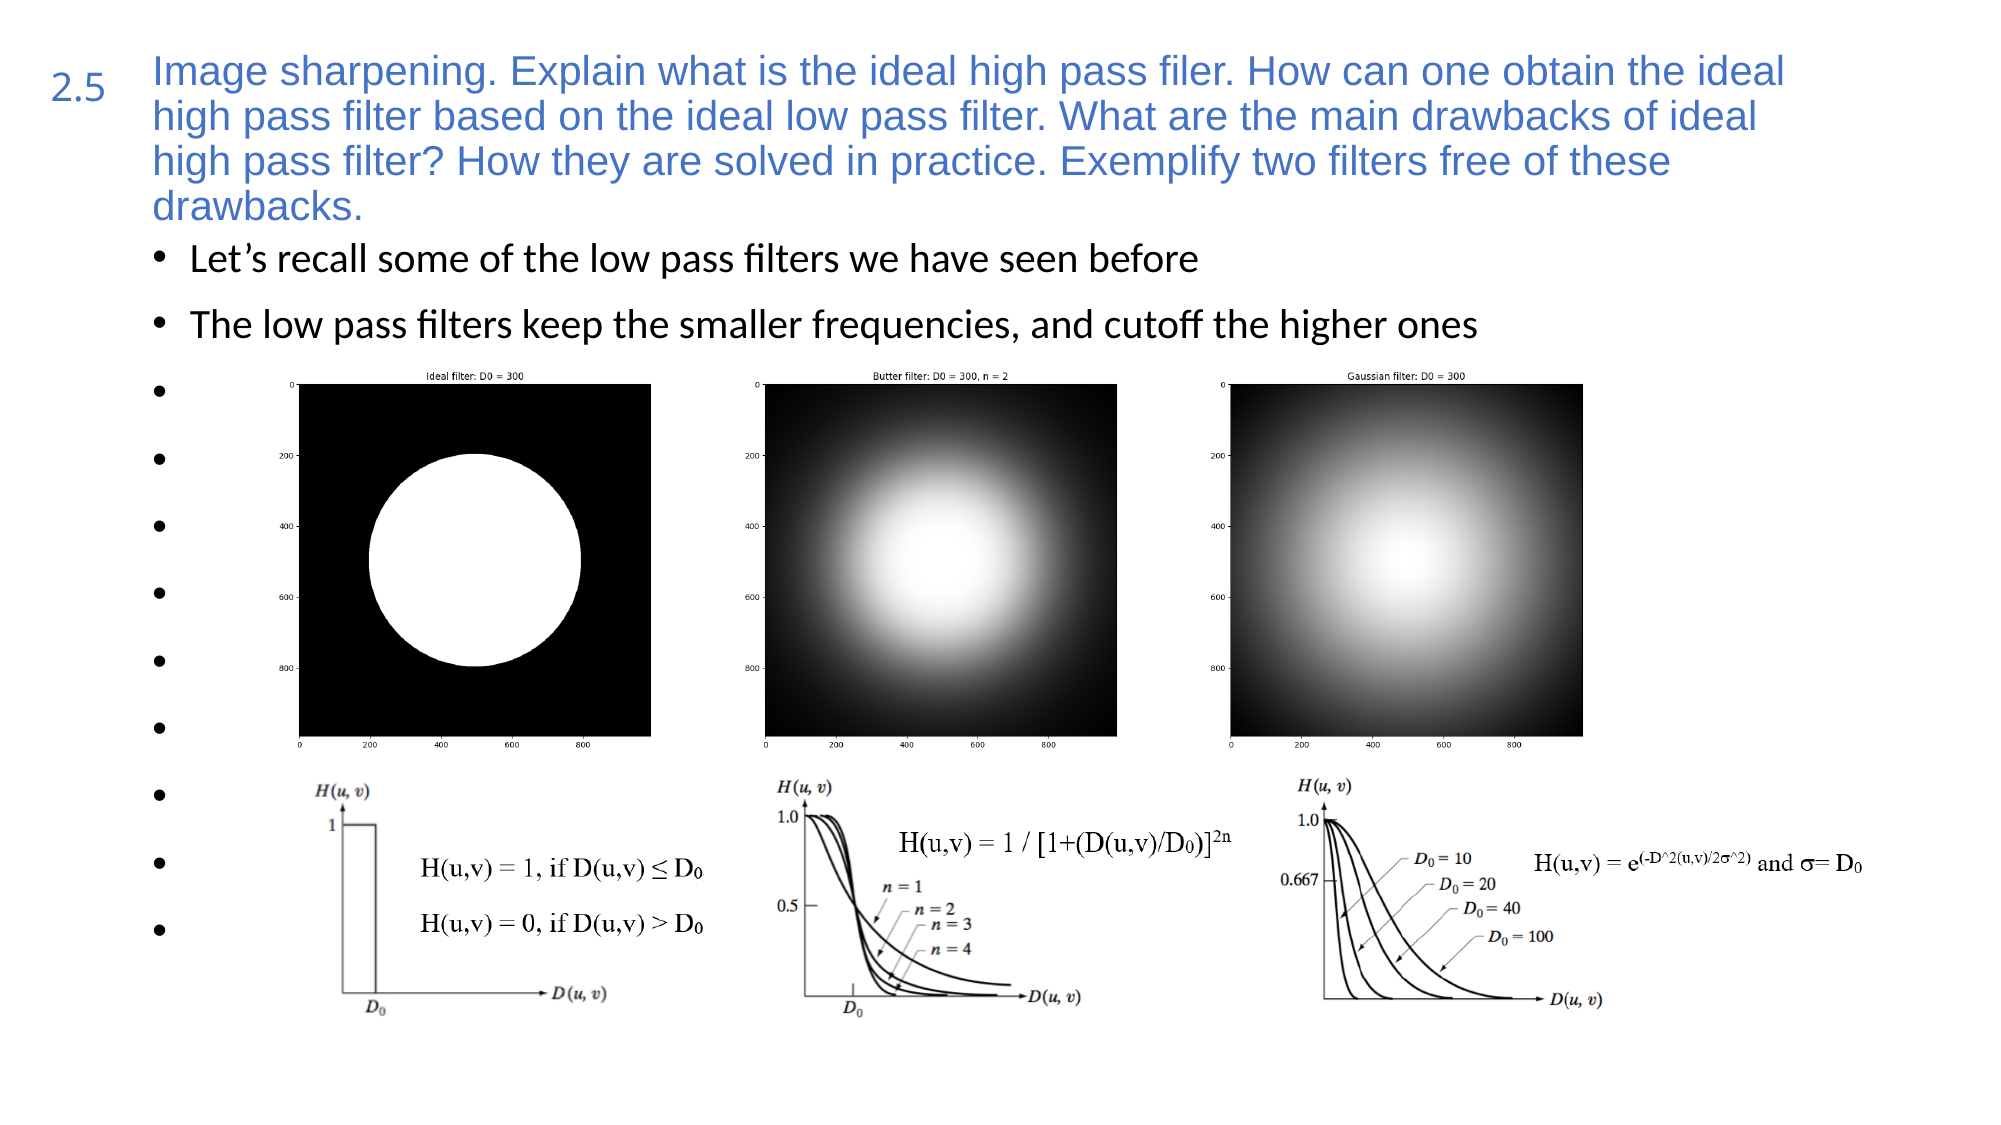

# Image sharpening. Explain what is the ideal high pass filer. How can one obtain the ideal high pass filter based on the ideal low pass filter. What are the main drawbacks of ideal high pass filter? How they are solved in practice. Exemplify two filters free of these drawbacks.
2.5
Let’s recall some of the low pass filters we have seen before
The low pass filters keep the smaller frequencies, and cutoff the higher ones